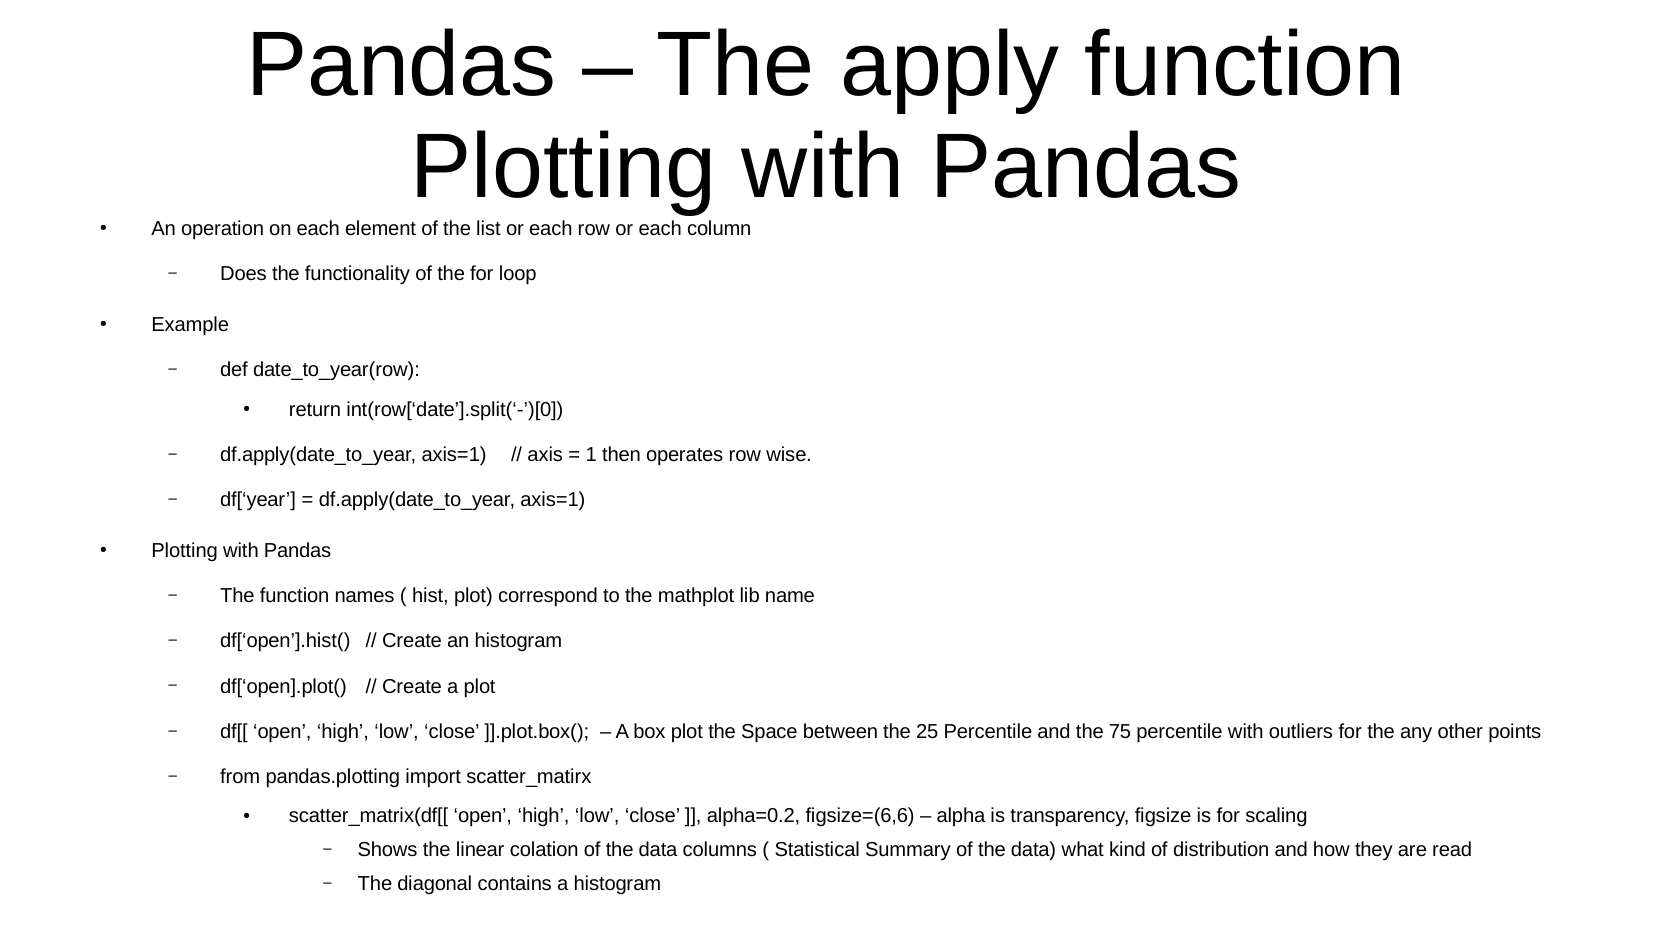

# Pandas – The apply function Plotting with Pandas
An operation on each element of the list or each row or each column
Does the functionality of the for loop
Example
def date_to_year(row):
return int(row[‘date’].split(‘-’)[0])
df.apply(date_to_year, axis=1)				// axis = 1 then operates row wise.
df[‘year’] = df.apply(date_to_year, axis=1)
Plotting with Pandas
The function names ( hist, plot) correspond to the mathplot lib name
df[‘open’].hist()			// Create an histogram
df[‘open].plot()			// Create a plot
df[[ ‘open’, ‘high’, ‘low’, ‘close’ ]].plot.box(); – A box plot the Space between the 25 Percentile and the 75 percentile with outliers for the any other points
from pandas.plotting import scatter_matirx
scatter_matrix(df[[ ‘open’, ‘high’, ‘low’, ‘close’ ]], alpha=0.2, figsize=(6,6) – alpha is transparency, figsize is for scaling
Shows the linear colation of the data columns ( Statistical Summary of the data) what kind of distribution and how they are read
The diagonal contains a histogram